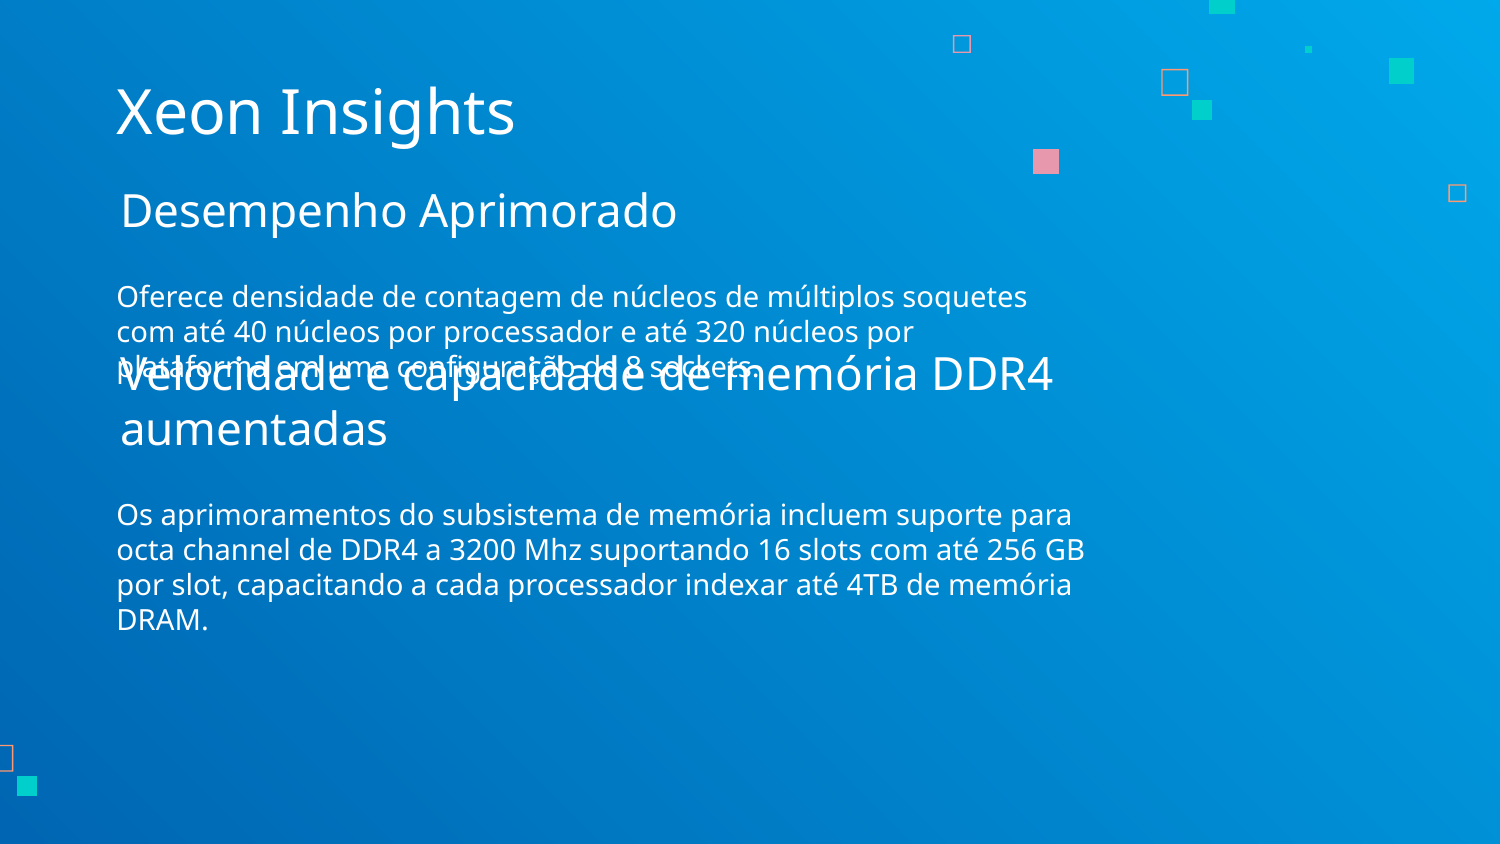

Xeon Insights
Desempenho Aprimorado
# Oferece densidade de contagem de núcleos de múltiplos soquetes com até 40 núcleos por processador e até 320 núcleos por plataforma em uma configuração de 8 sockets.
Velocidade e capacidade de memória DDR4 aumentadas
Os aprimoramentos do subsistema de memória incluem suporte para octa channel de DDR4 a 3200 Mhz suportando 16 slots com até 256 GB por slot, capacitando a cada processador indexar até 4TB de memória DRAM.